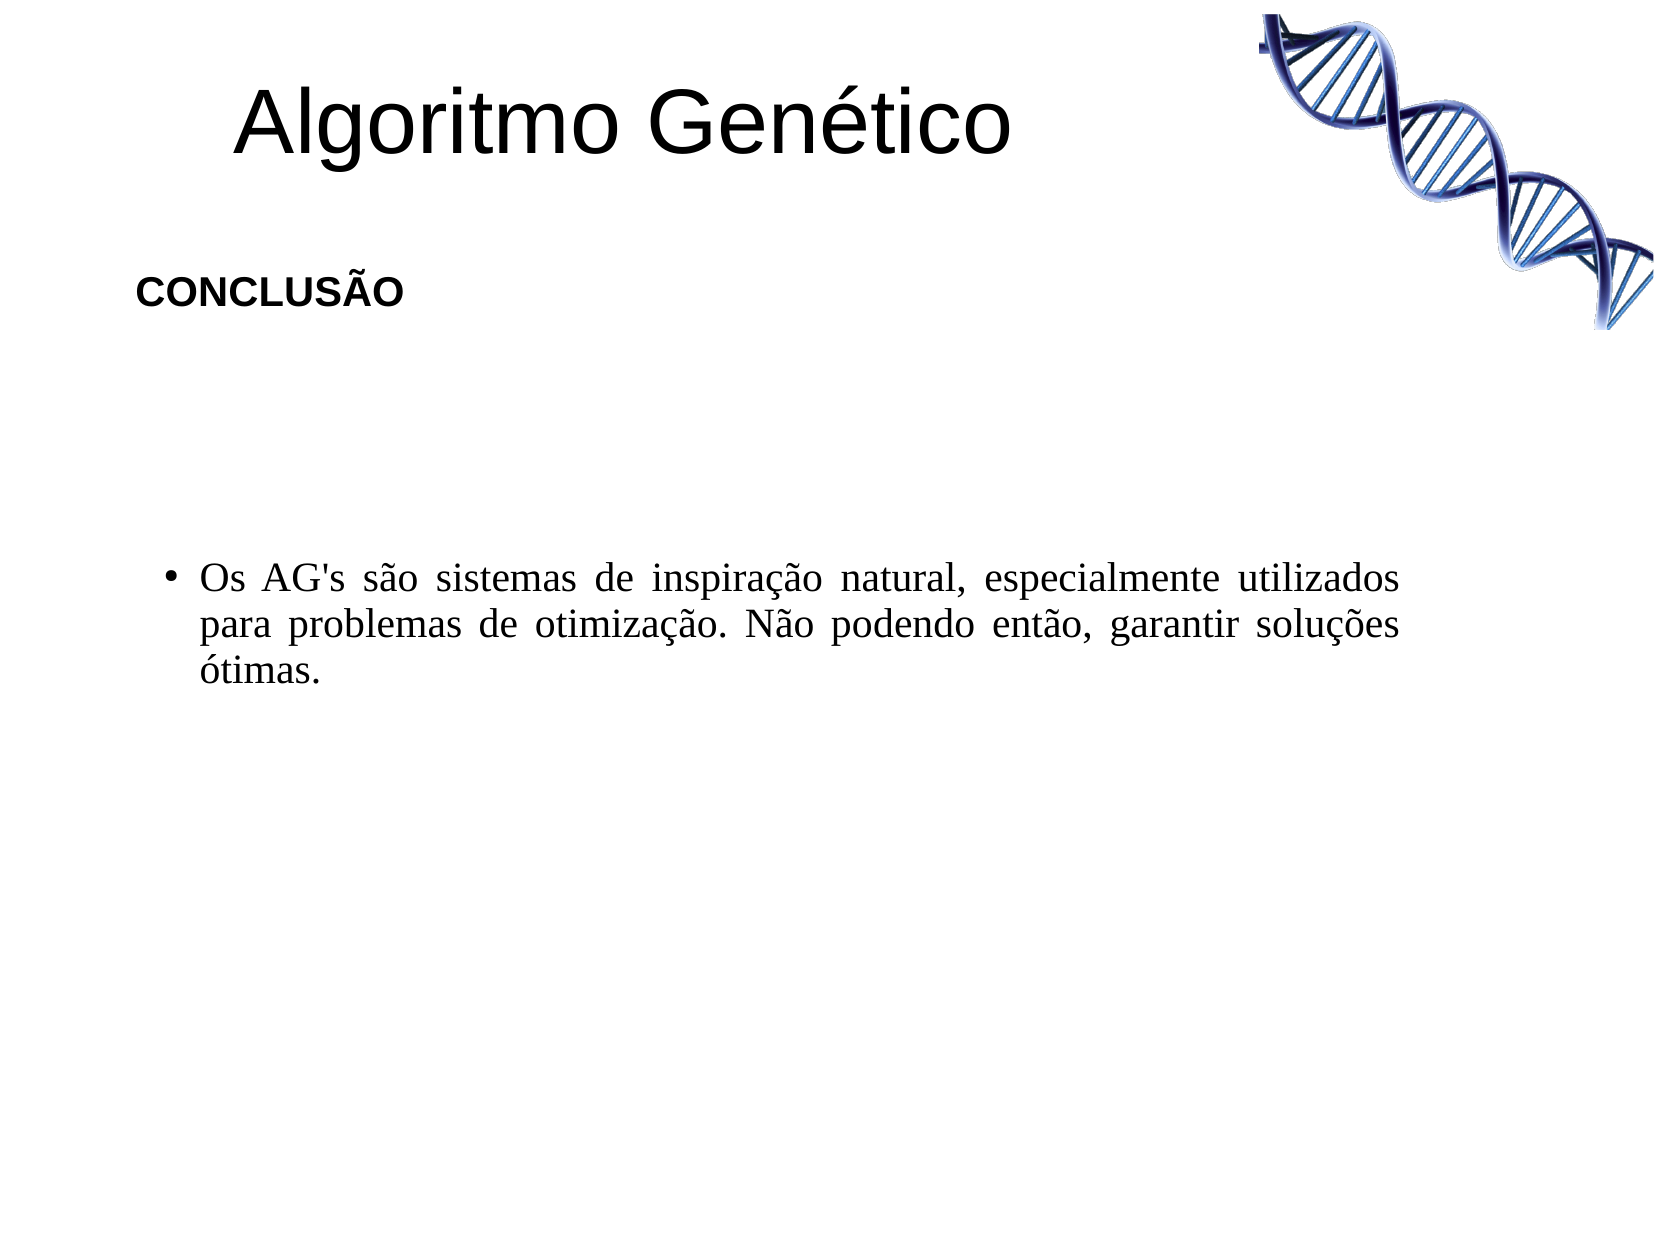

# Algoritmo Genético
CONCLUSÃO
Os AG's são sistemas de inspiração natural, especialmente utilizados para problemas de otimização. Não podendo então, garantir soluções ótimas.